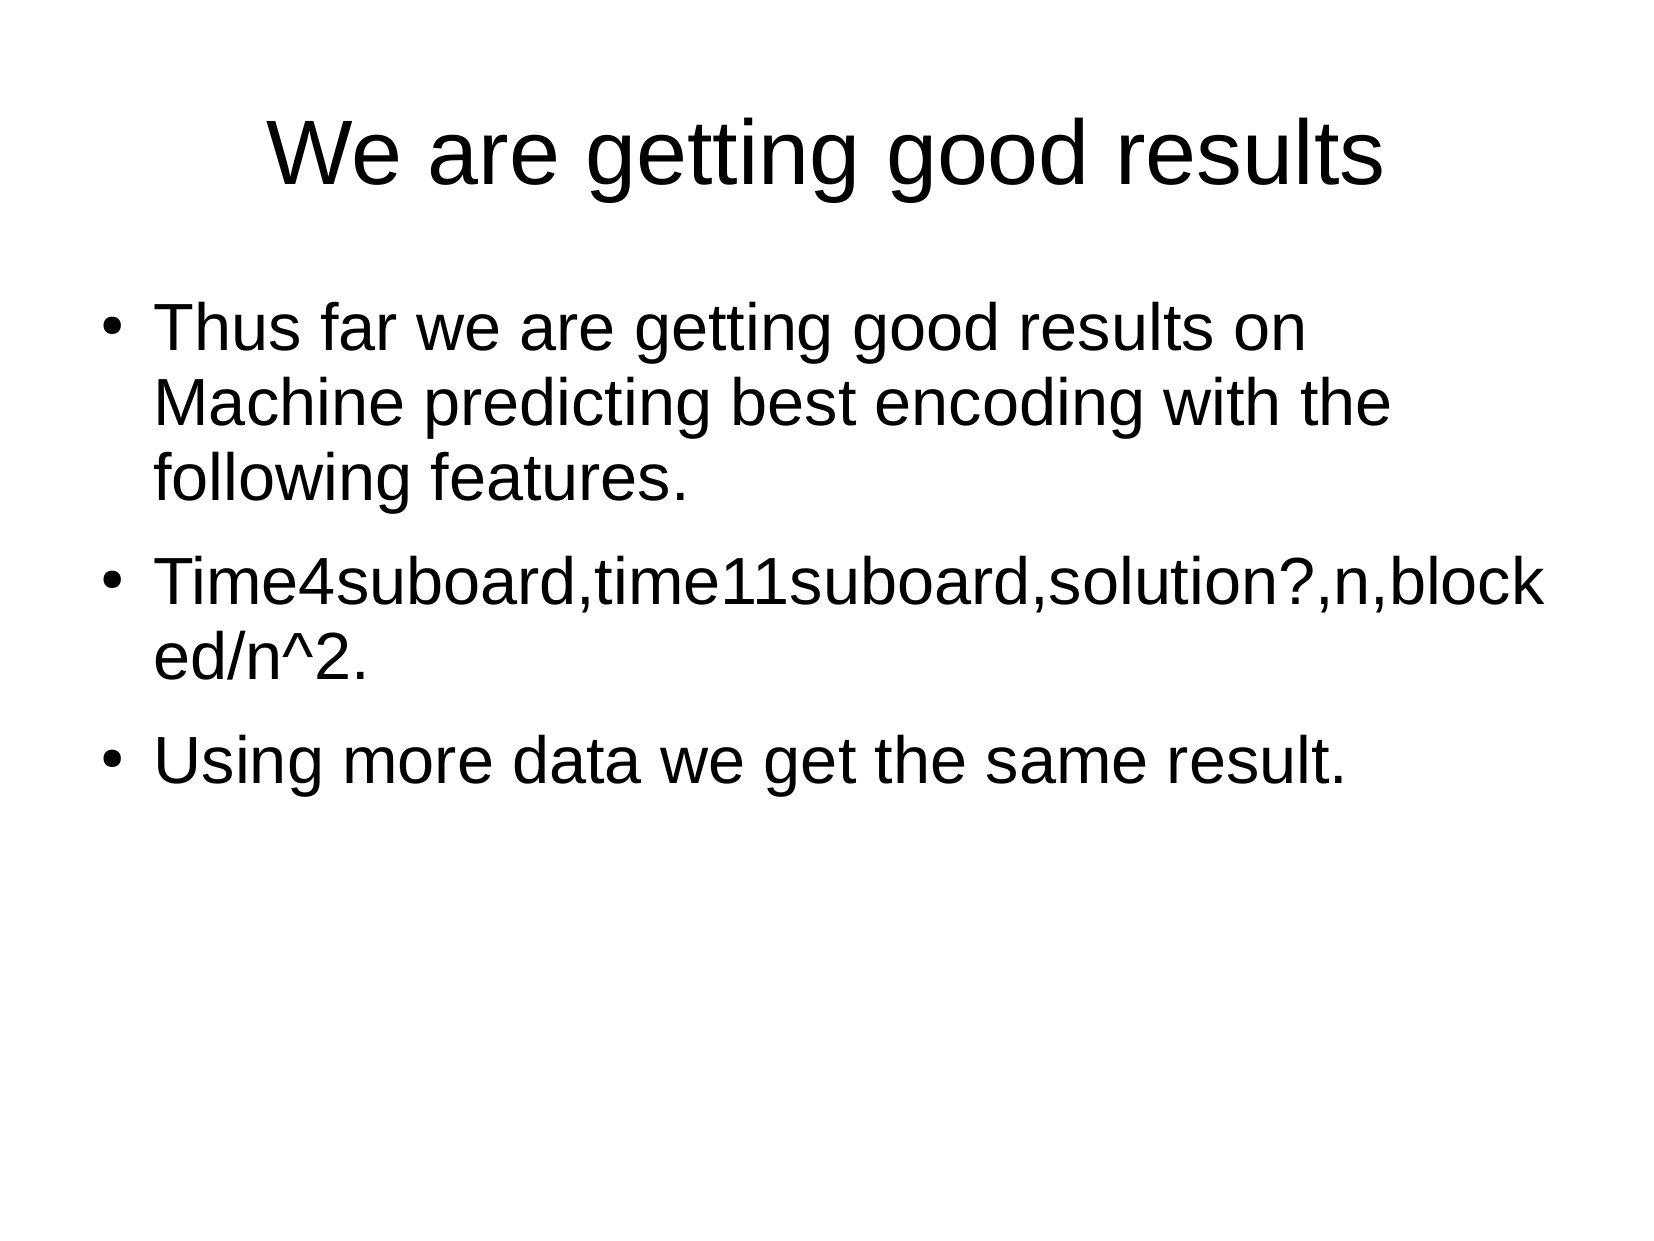

# We are getting good results
Thus far we are getting good results on Machine predicting best encoding with the following features.
Time4suboard,time11suboard,solution?,n,blocked/n^2.
Using more data we get the same result.